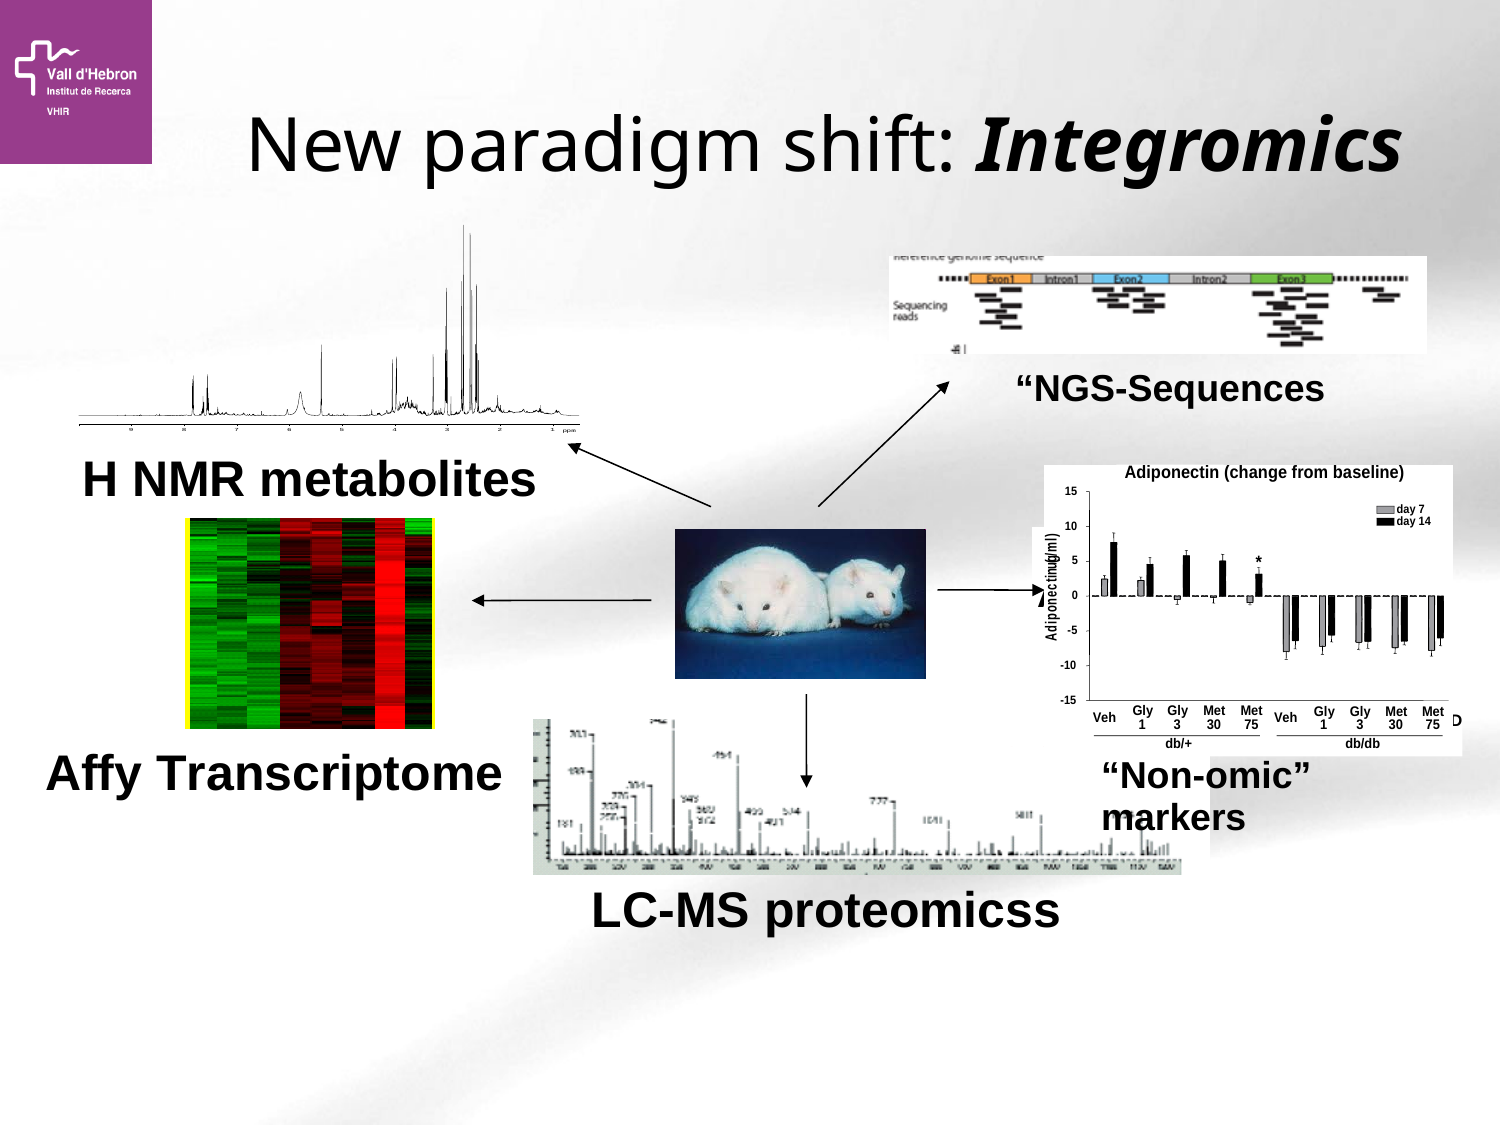

# New paradigm shift: Integromics
“NGS-Sequences
H NMR metabolites
A
A
Veh A B C D Veh A B C D
Normal Disease
Affy Transcriptome
“Non-omic” markers
LC-MS proteomicss